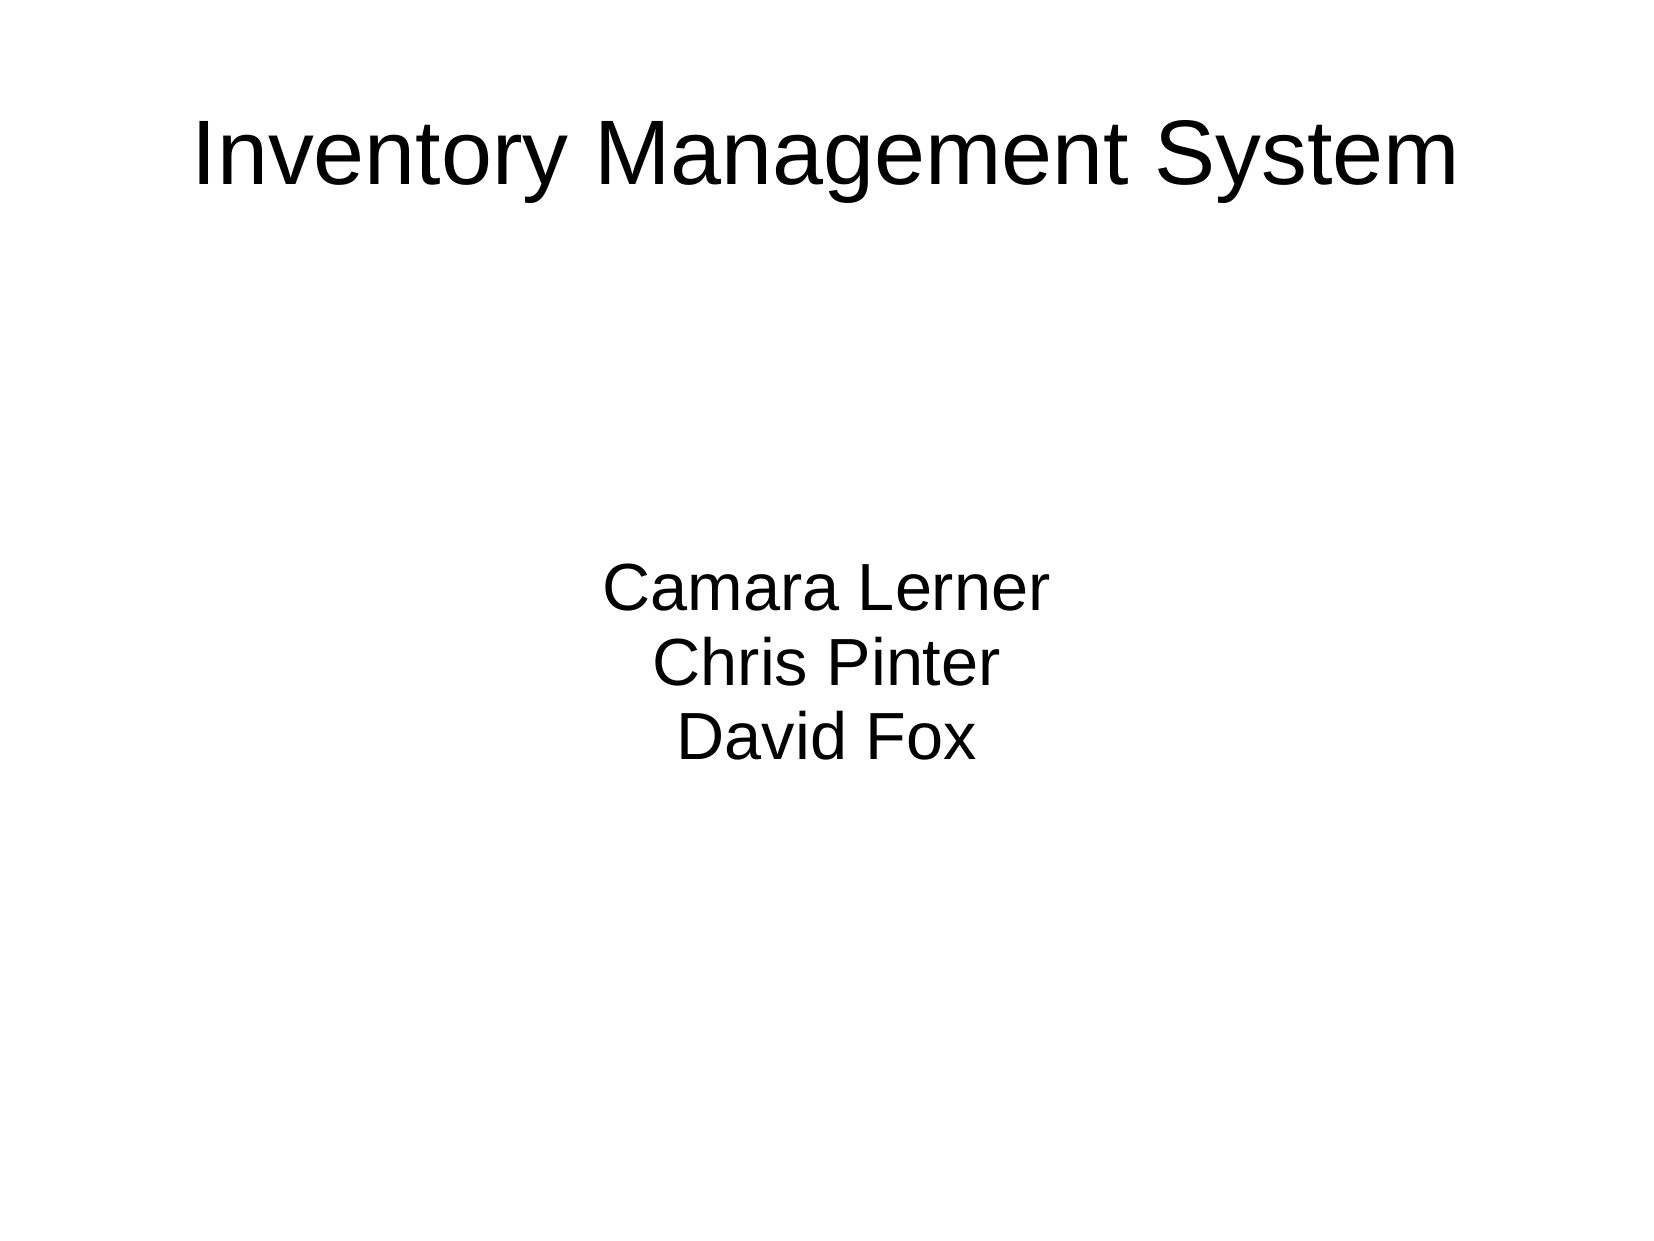

# Inventory Management System
Camara Lerner
Chris Pinter
David Fox